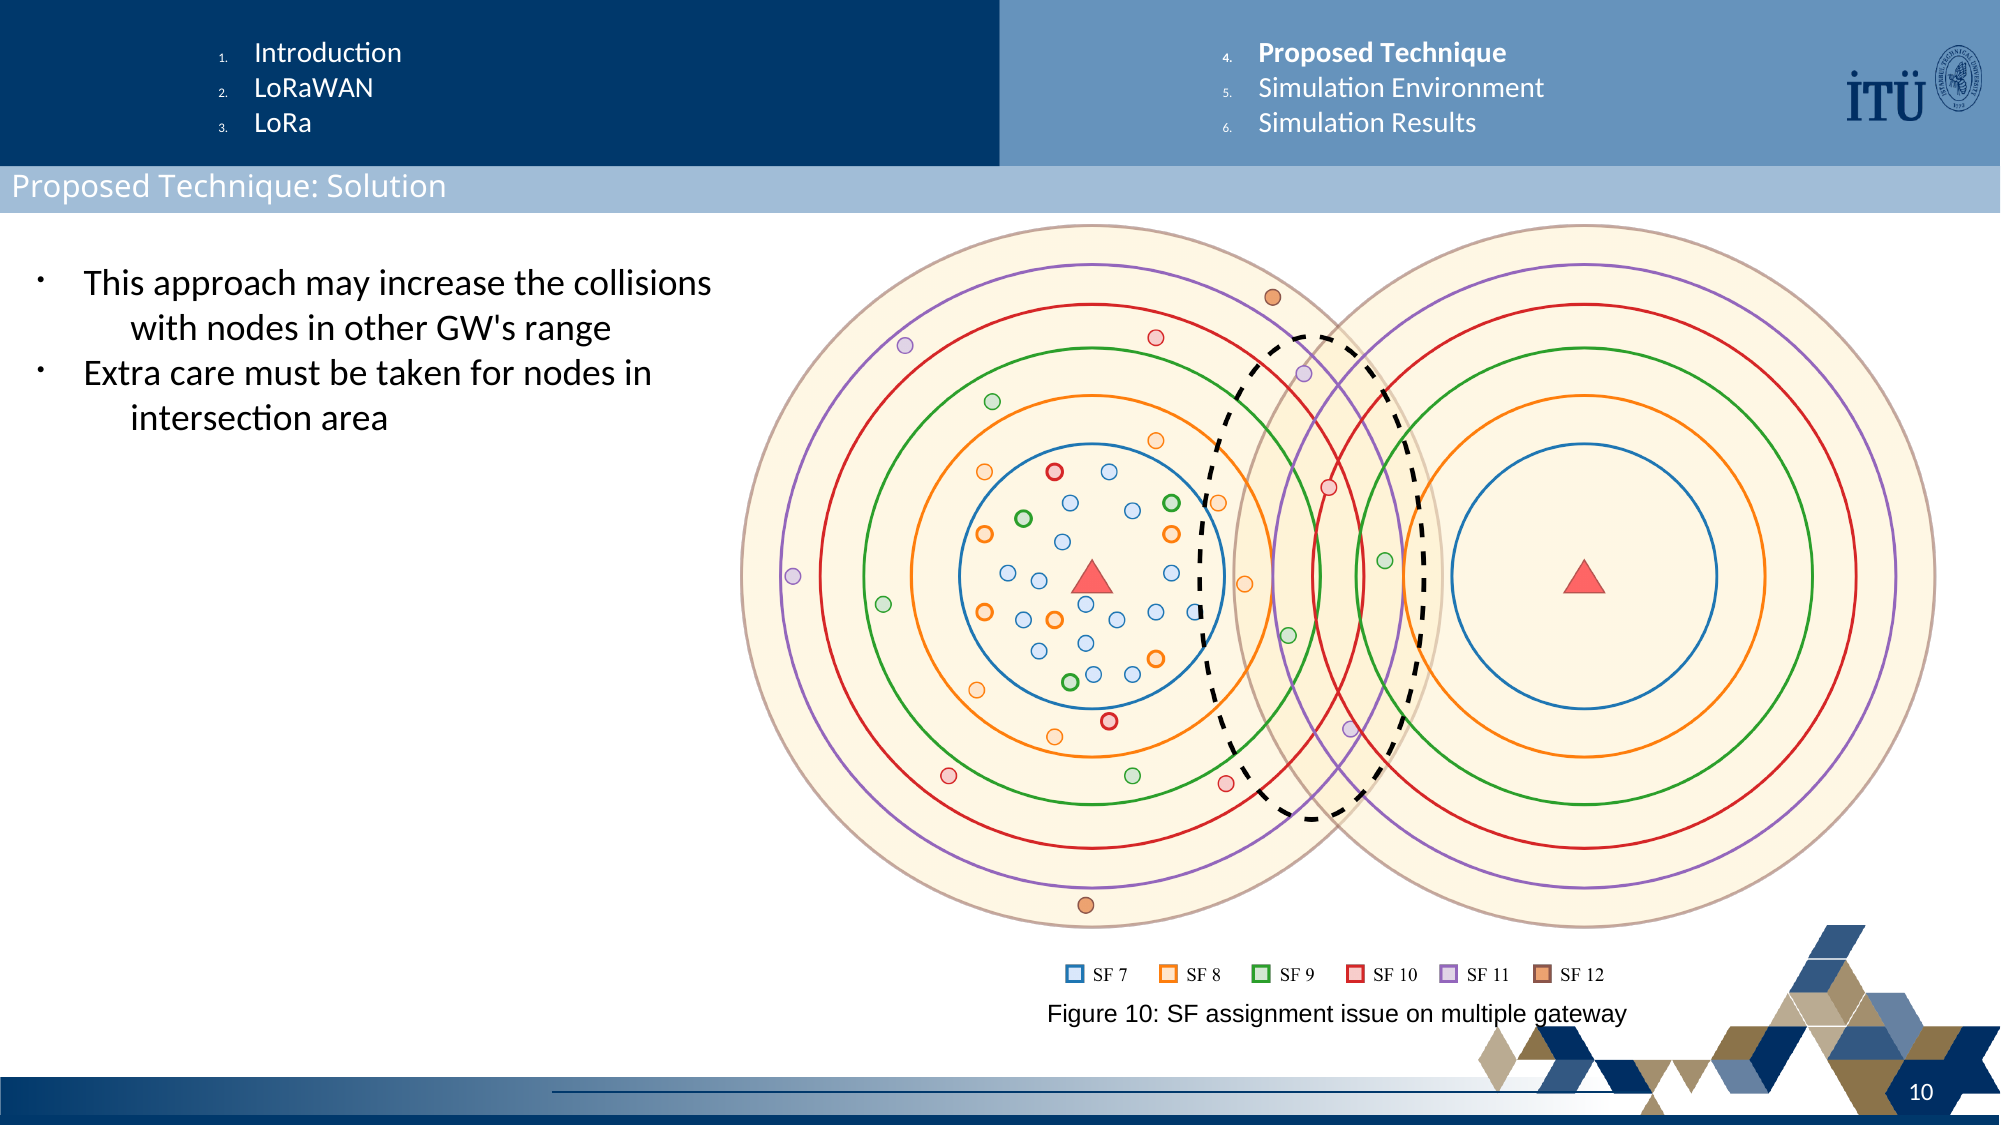

Introduction
LoRaWAN
LoRa
Proposed Technique
Simulation Environment
Simulation Results
# Proposed Technique: Solution
This approach may increase the collisions with nodes in other GW's range
Extra care must be taken for nodes in intersection area
Figure 10: SF assignment issue on multiple gateway